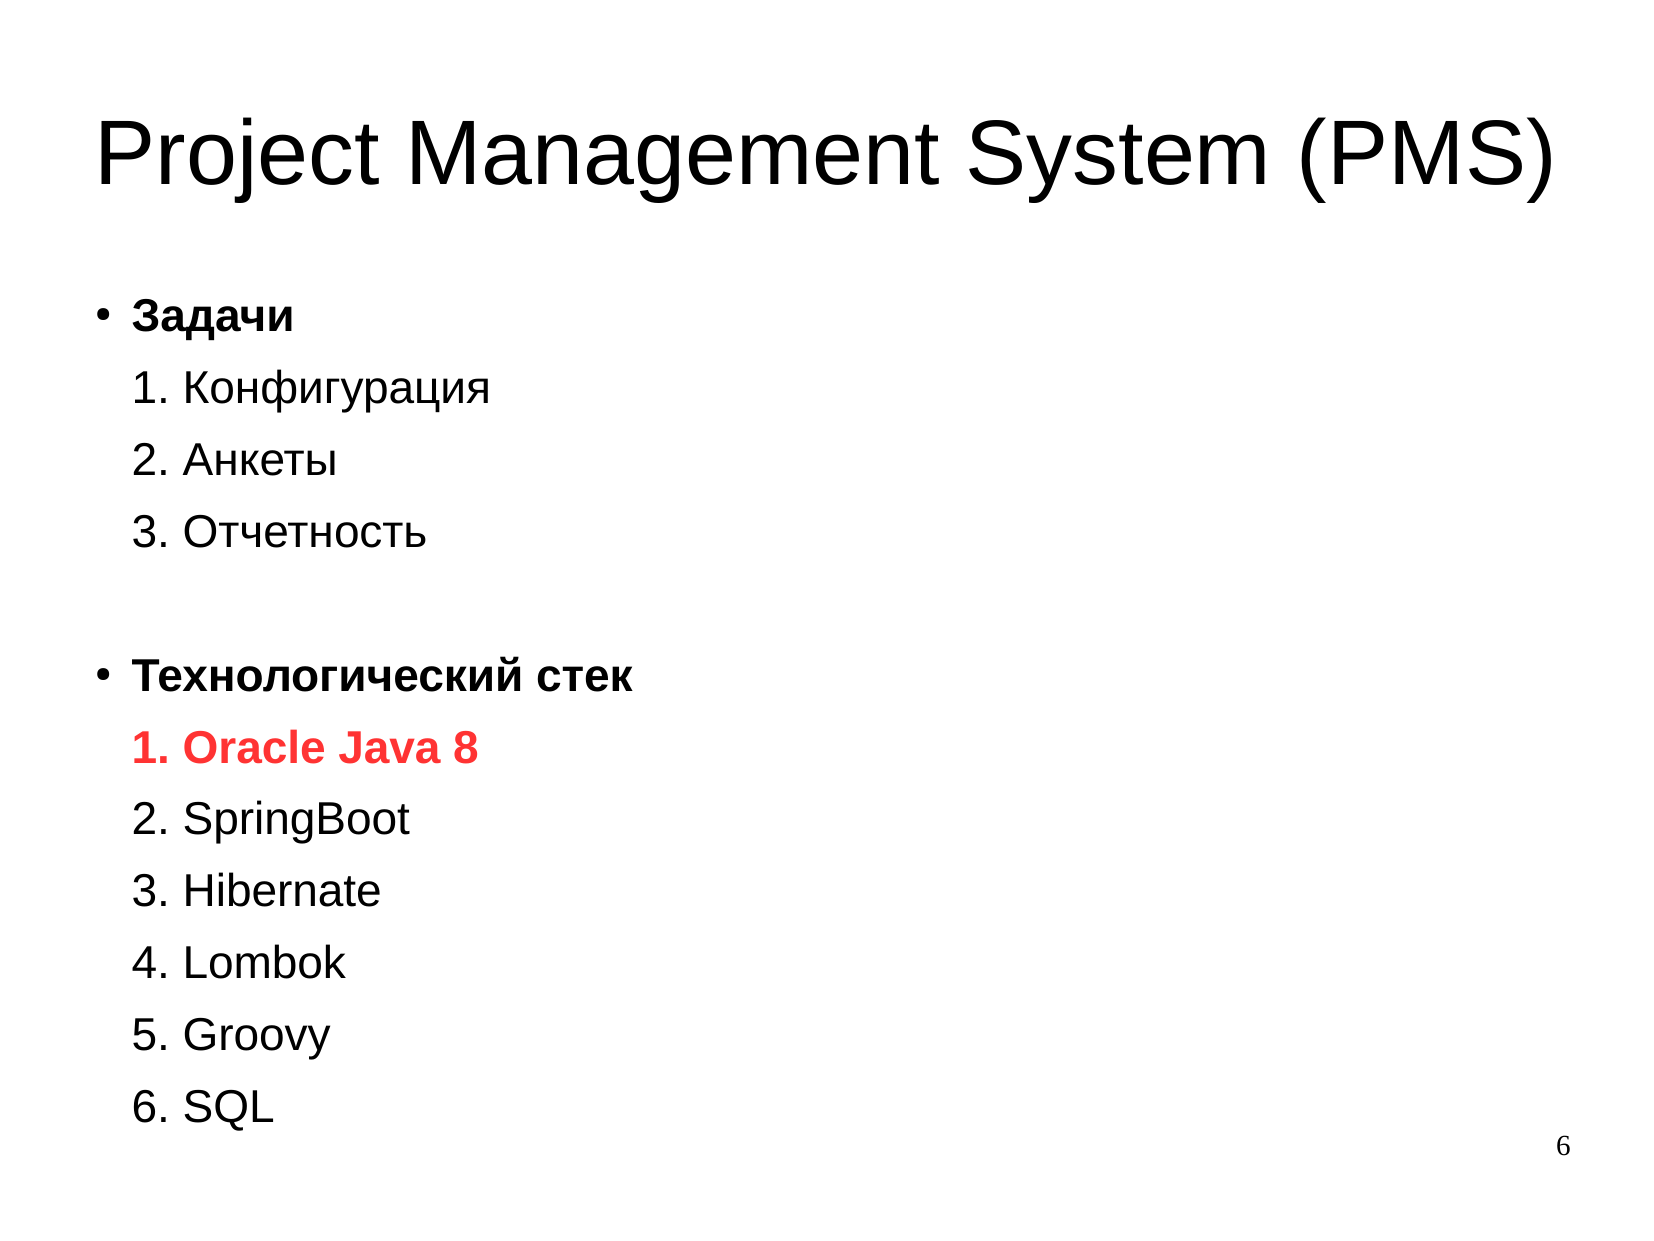

# Project Management System (PMS)
Задачи
1. Конфигурация
2. Анкеты
3. Отчетность
Технологический стек
1. Oracle Java 8
2. SpringBoot
3. Hibernate
4. Lombok
5. Groovy
6. SQL
6